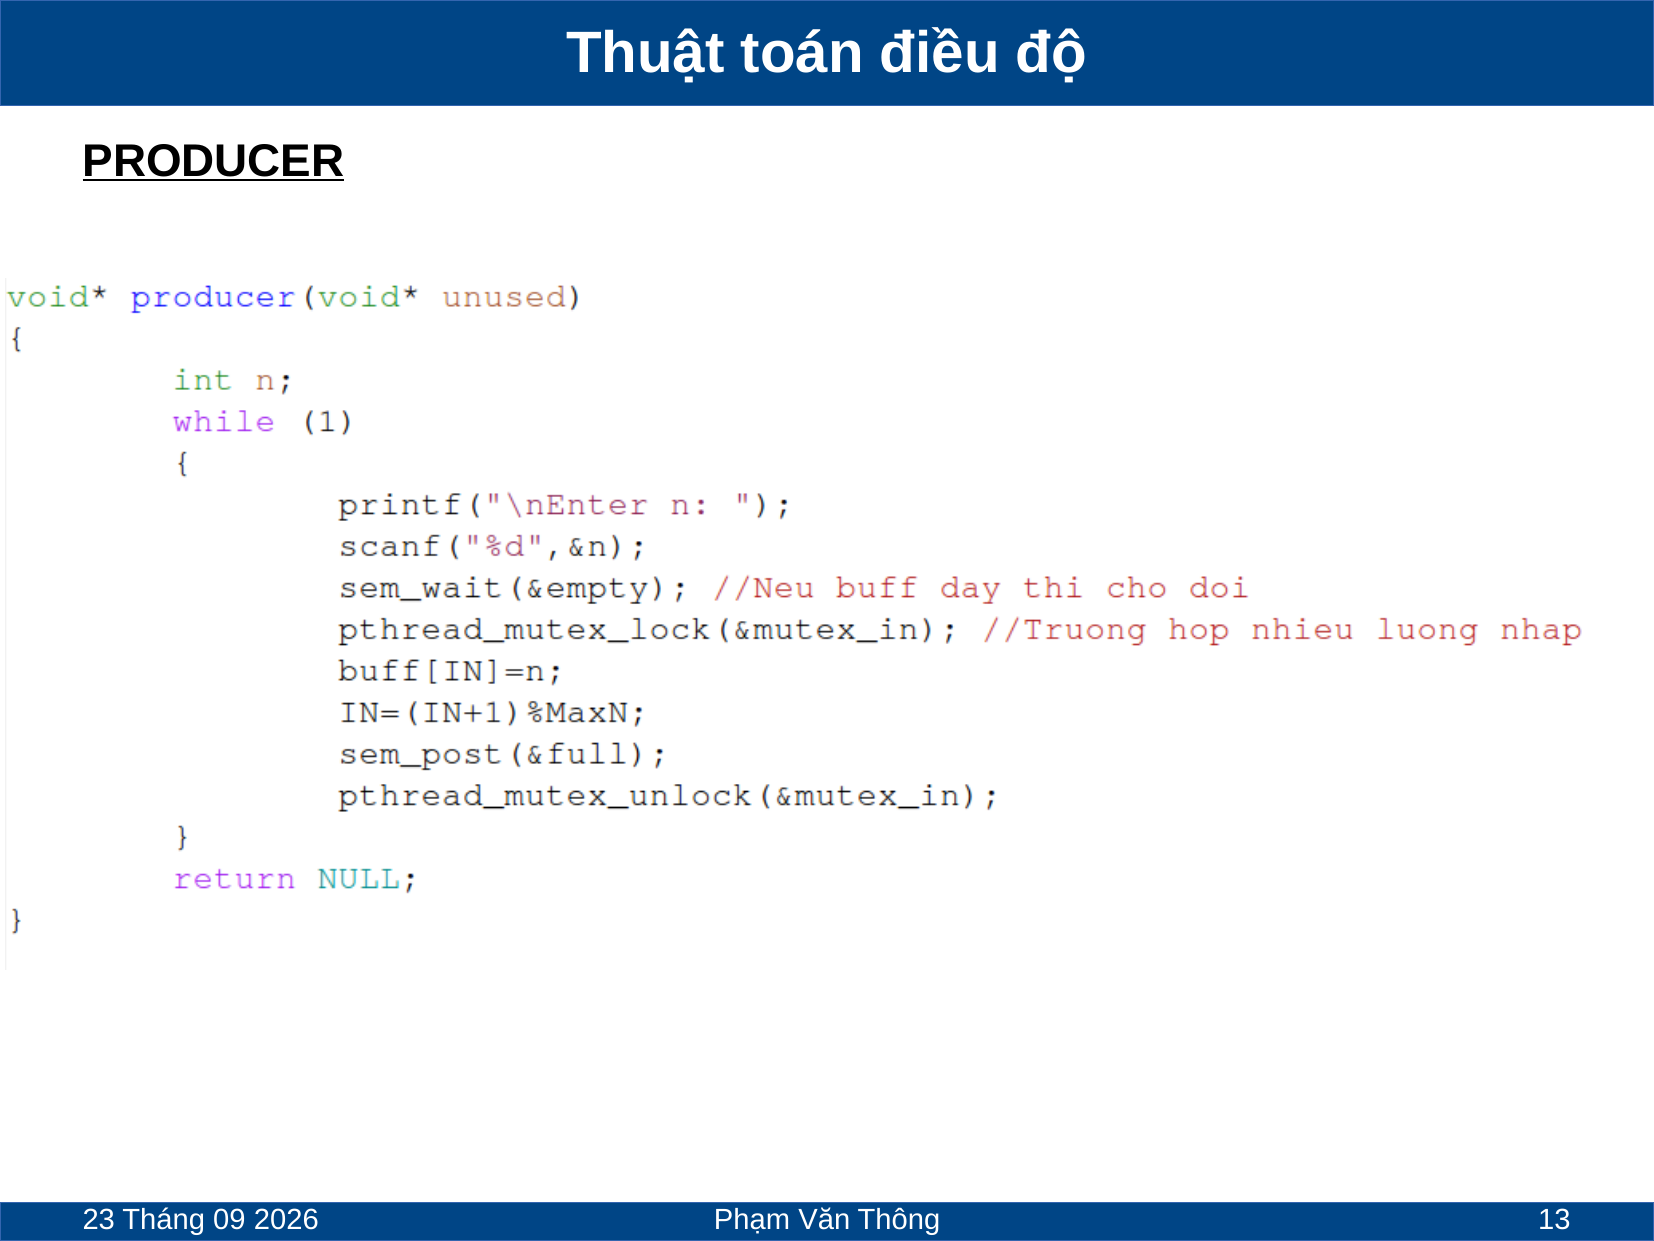

# Thuật toán điều độ
PRODUCER
Phạm Văn Thông
13